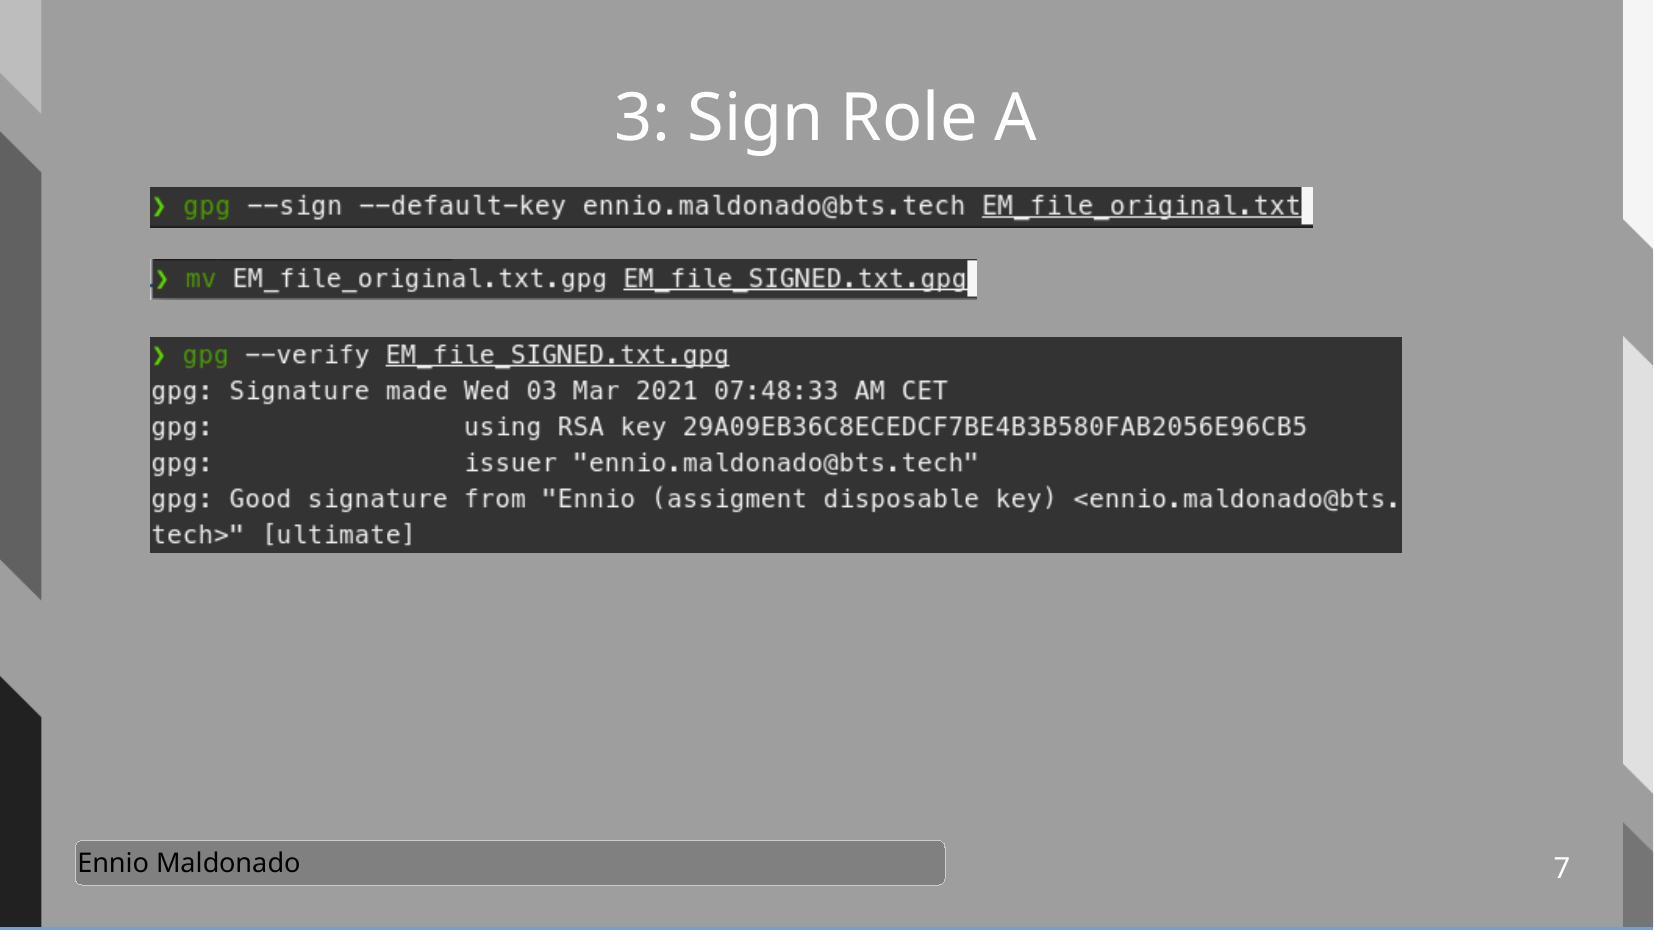

# 3: Sign Role A
Ennio Maldonado
3 October 2020
Candy Clone
7